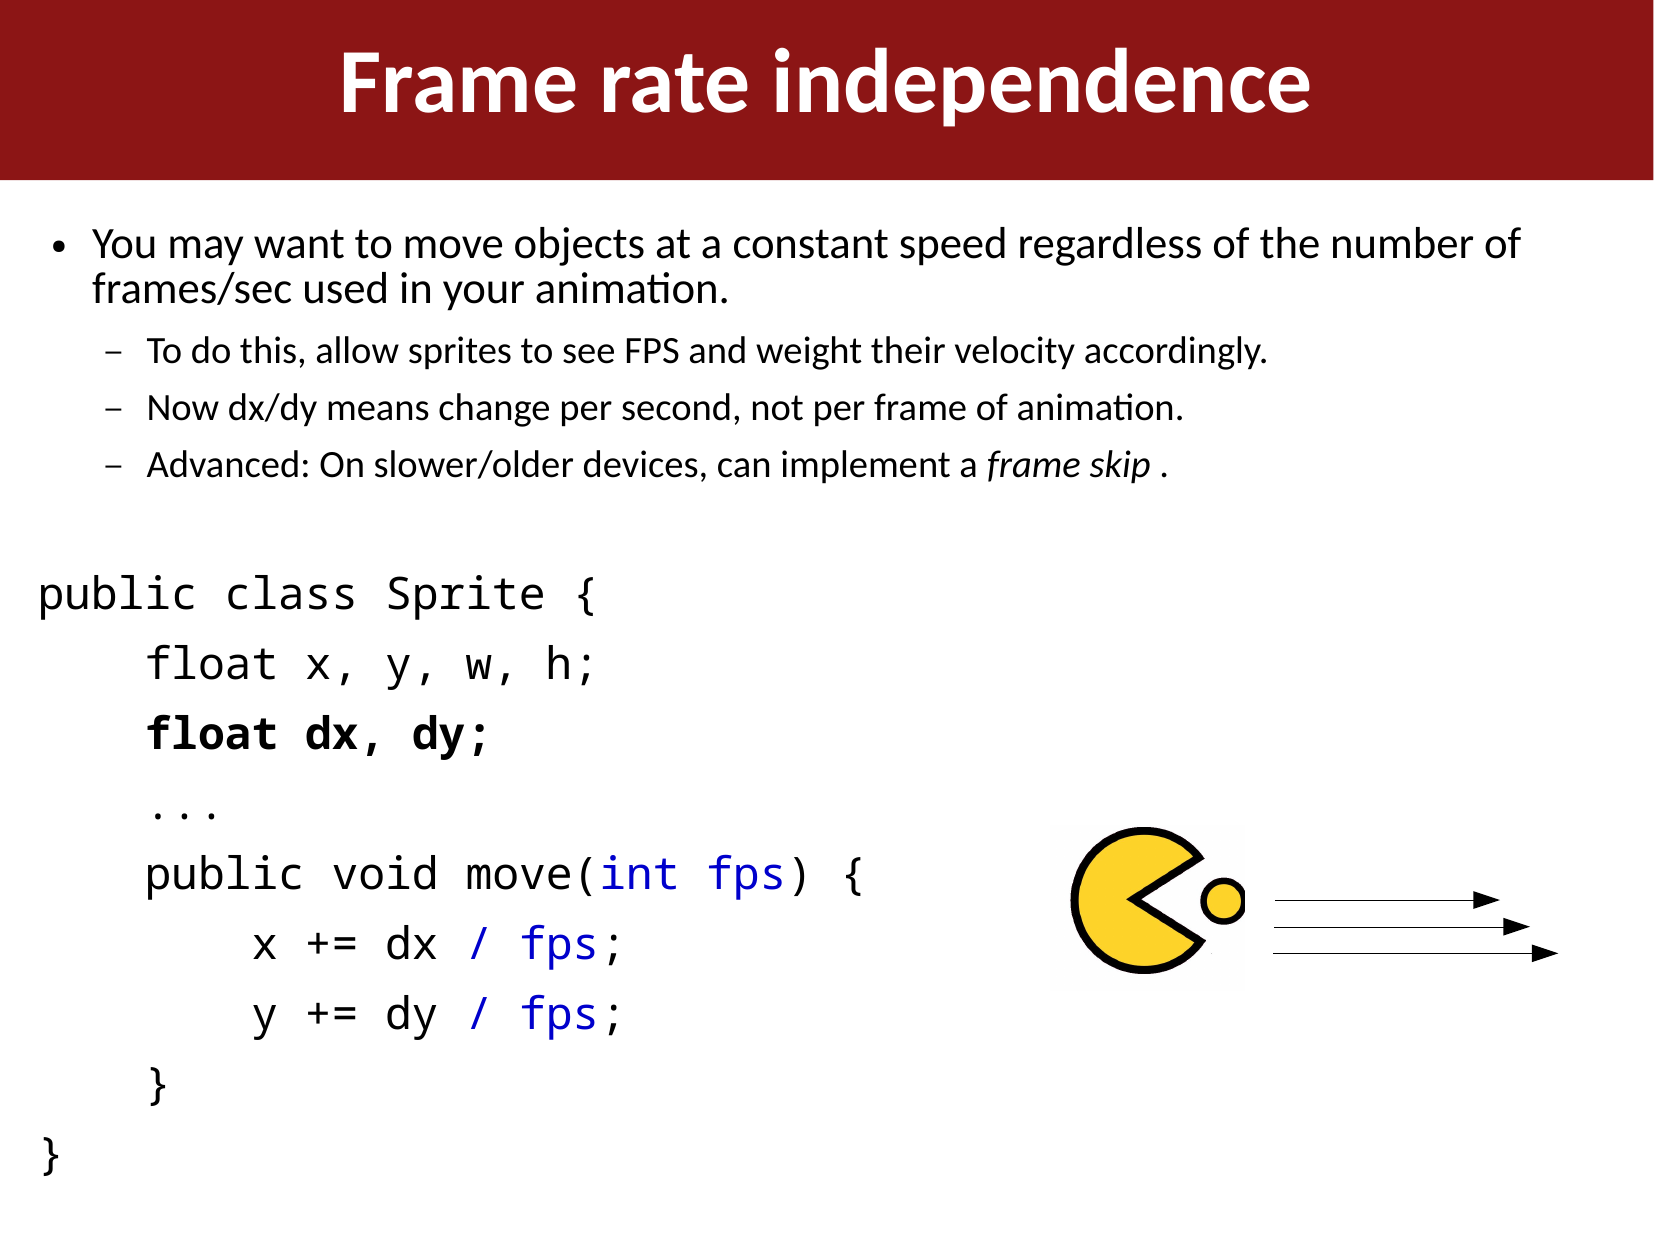

# Frame rate independence
You may want to move objects at a constant speed regardless of the number of frames/sec used in your animation.
To do this, allow sprites to see FPS and weight their velocity accordingly.
Now dx/dy means change per second, not per frame of animation.
Advanced: On slower/older devices, can implement a frame skip .
public class Sprite {
 float x, y, w, h;
 float dx, dy;
 ...
 public void move(int fps) {
 x += dx / fps;
 y += dy / fps;
 }
}